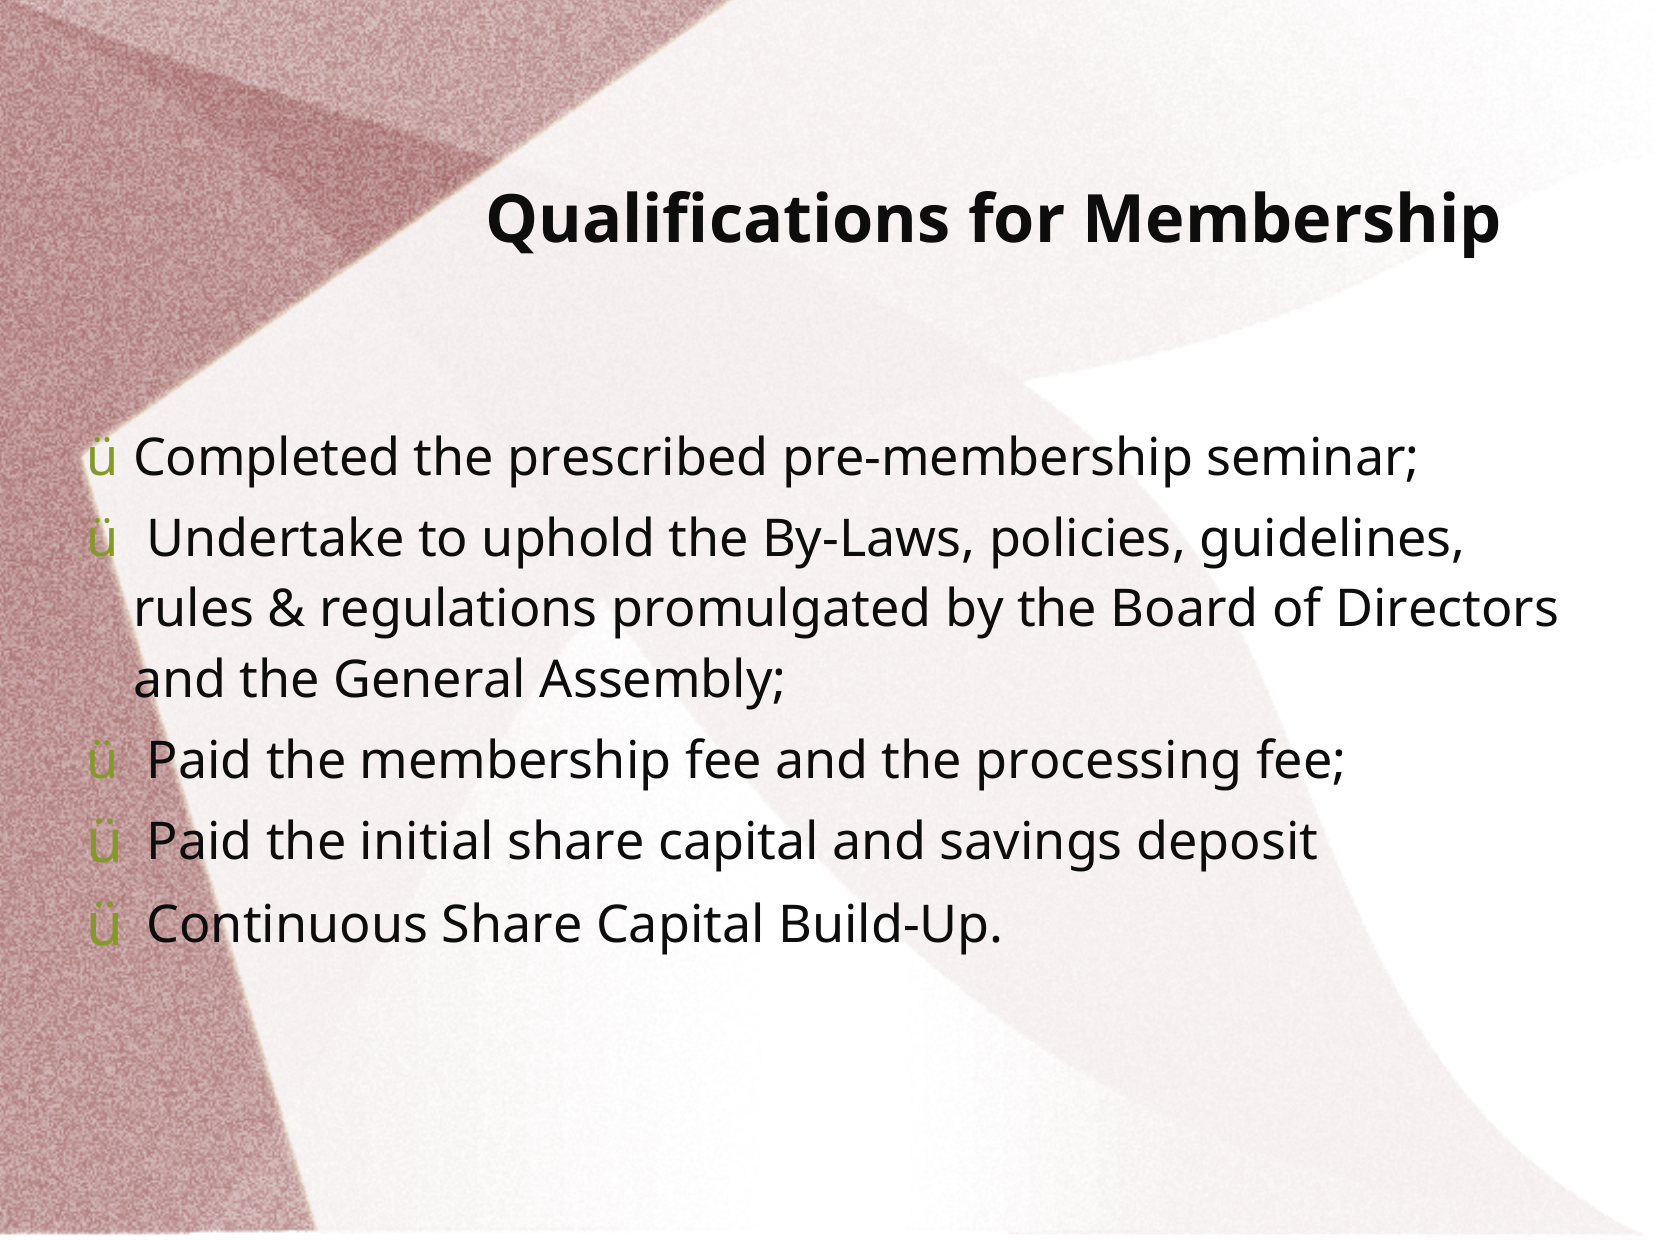

# Qualifications for Membership
Completed the prescribed pre-membership seminar;
 Undertake to uphold the By-Laws, policies, guidelines, rules & regulations promulgated by the Board of Directors and the General Assembly;
 Paid the membership fee and the processing fee;
 Paid the initial share capital and savings deposit
 Continuous Share Capital Build-Up.